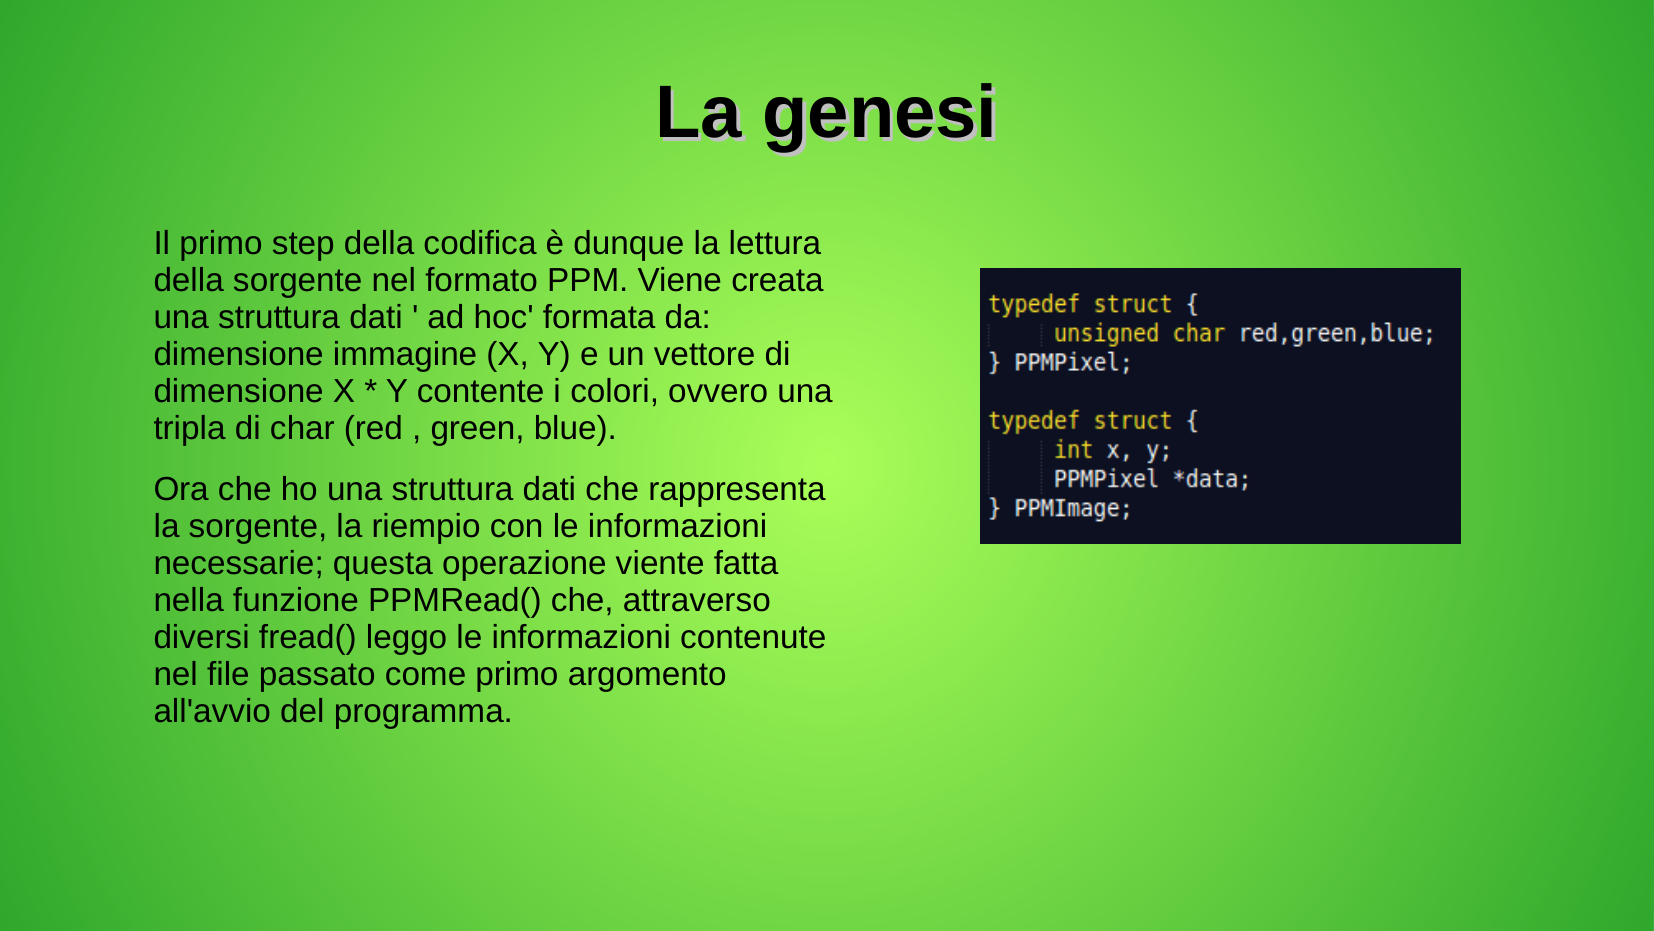

# La genesi
Il primo step della codifica è dunque la lettura della sorgente nel formato PPM. Viene creata una struttura dati ' ad hoc' formata da: dimensione immagine (X, Y) e un vettore di dimensione X * Y contente i colori, ovvero una tripla di char (red , green, blue).
Ora che ho una struttura dati che rappresenta la sorgente, la riempio con le informazioni necessarie; questa operazione viente fatta nella funzione PPMRead() che, attraverso diversi fread() leggo le informazioni contenute nel file passato come primo argomento all'avvio del programma.